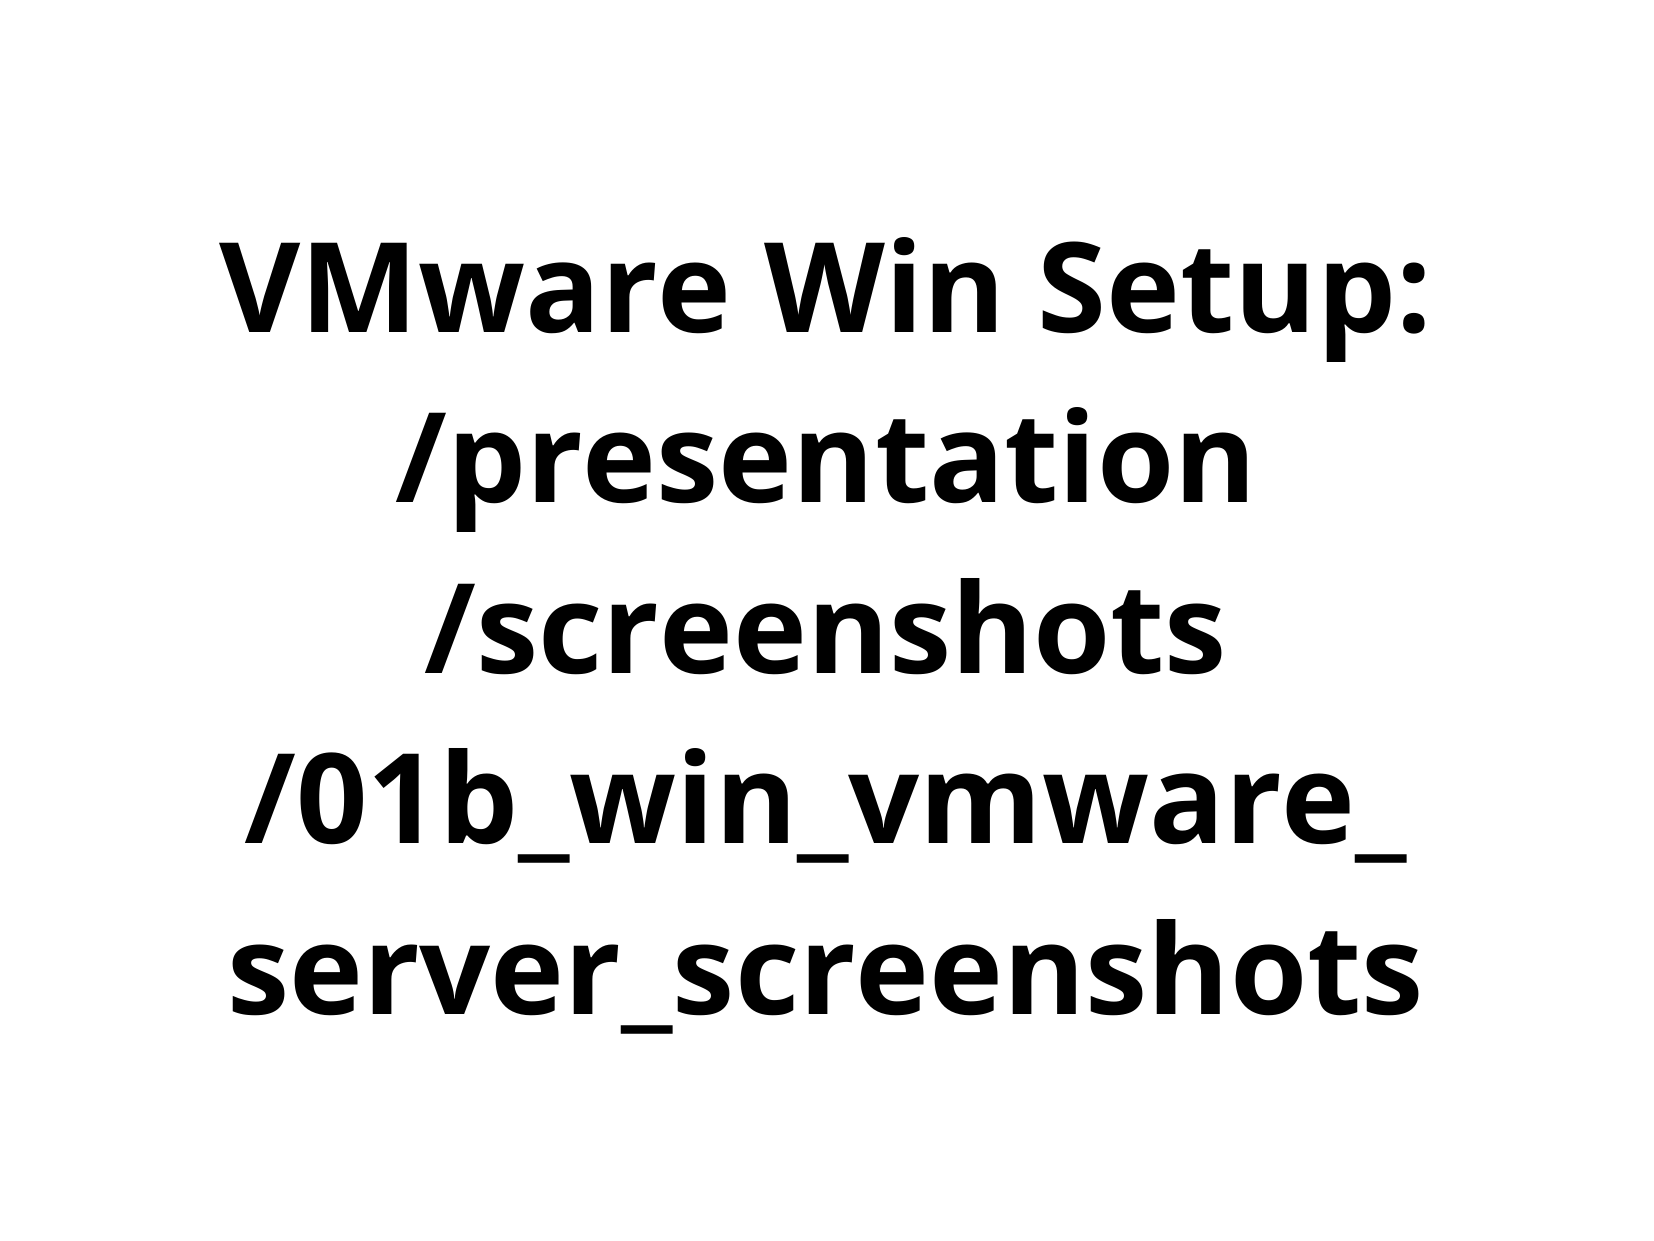

# VMware Win Setup: /presentation /screenshots /01b_win_vmware_ server_screenshots